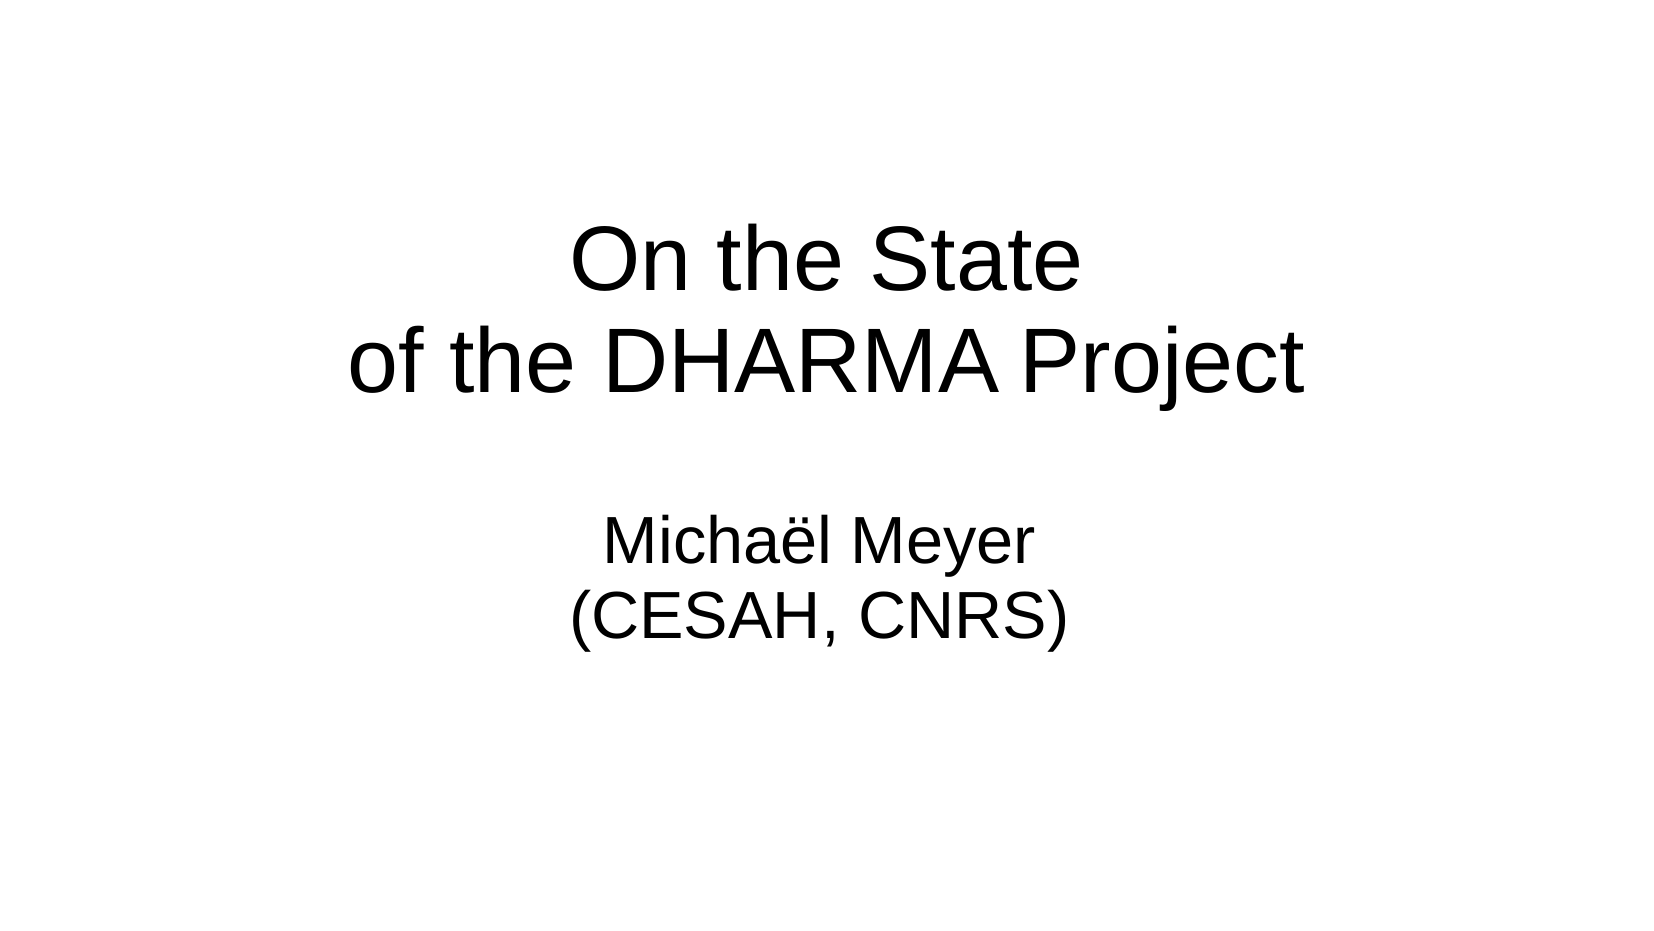

# On the State of the DHARMA Project
Michaël Meyer (CESAH, CNRS)